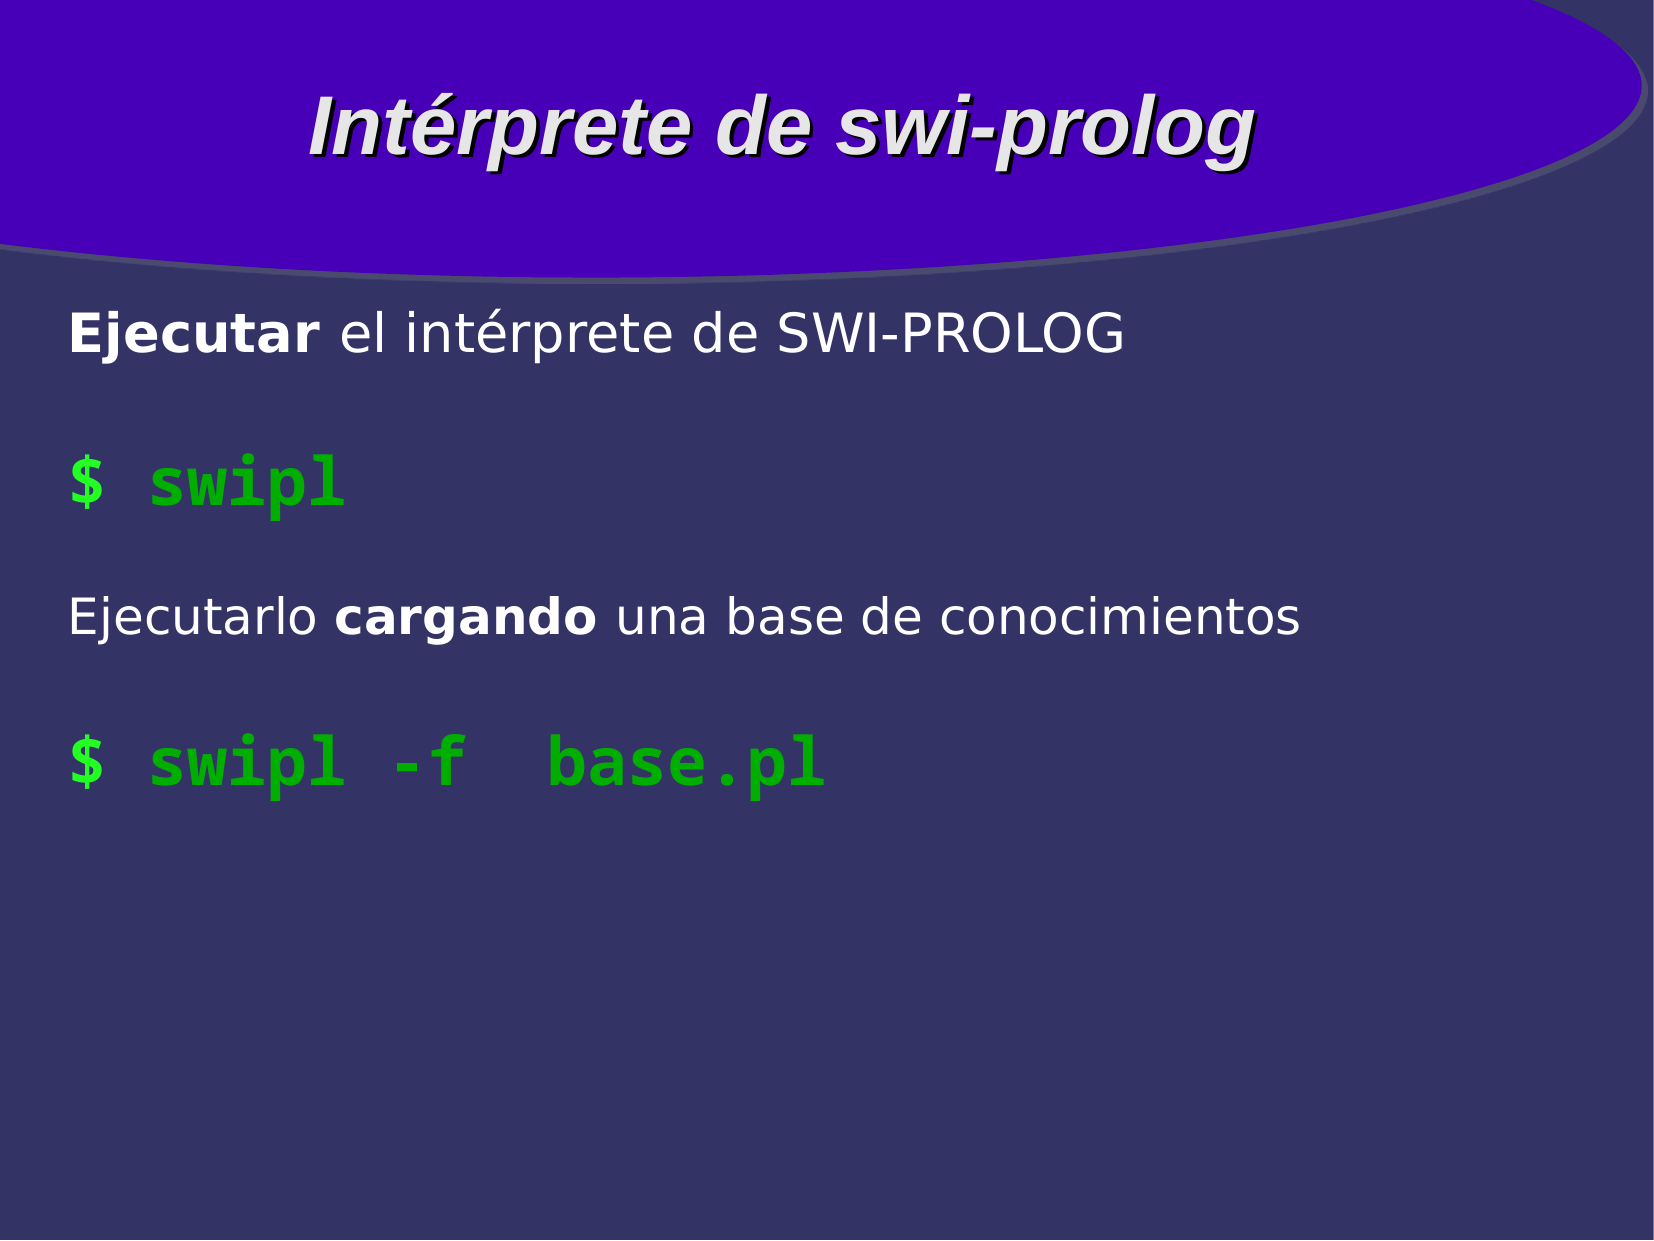

# Intérprete de swi-prolog
Ejecutar el intérprete de SWI-PROLOG
$ swipl
Ejecutarlo cargando una base de conocimientos
$ swipl -f base.pl